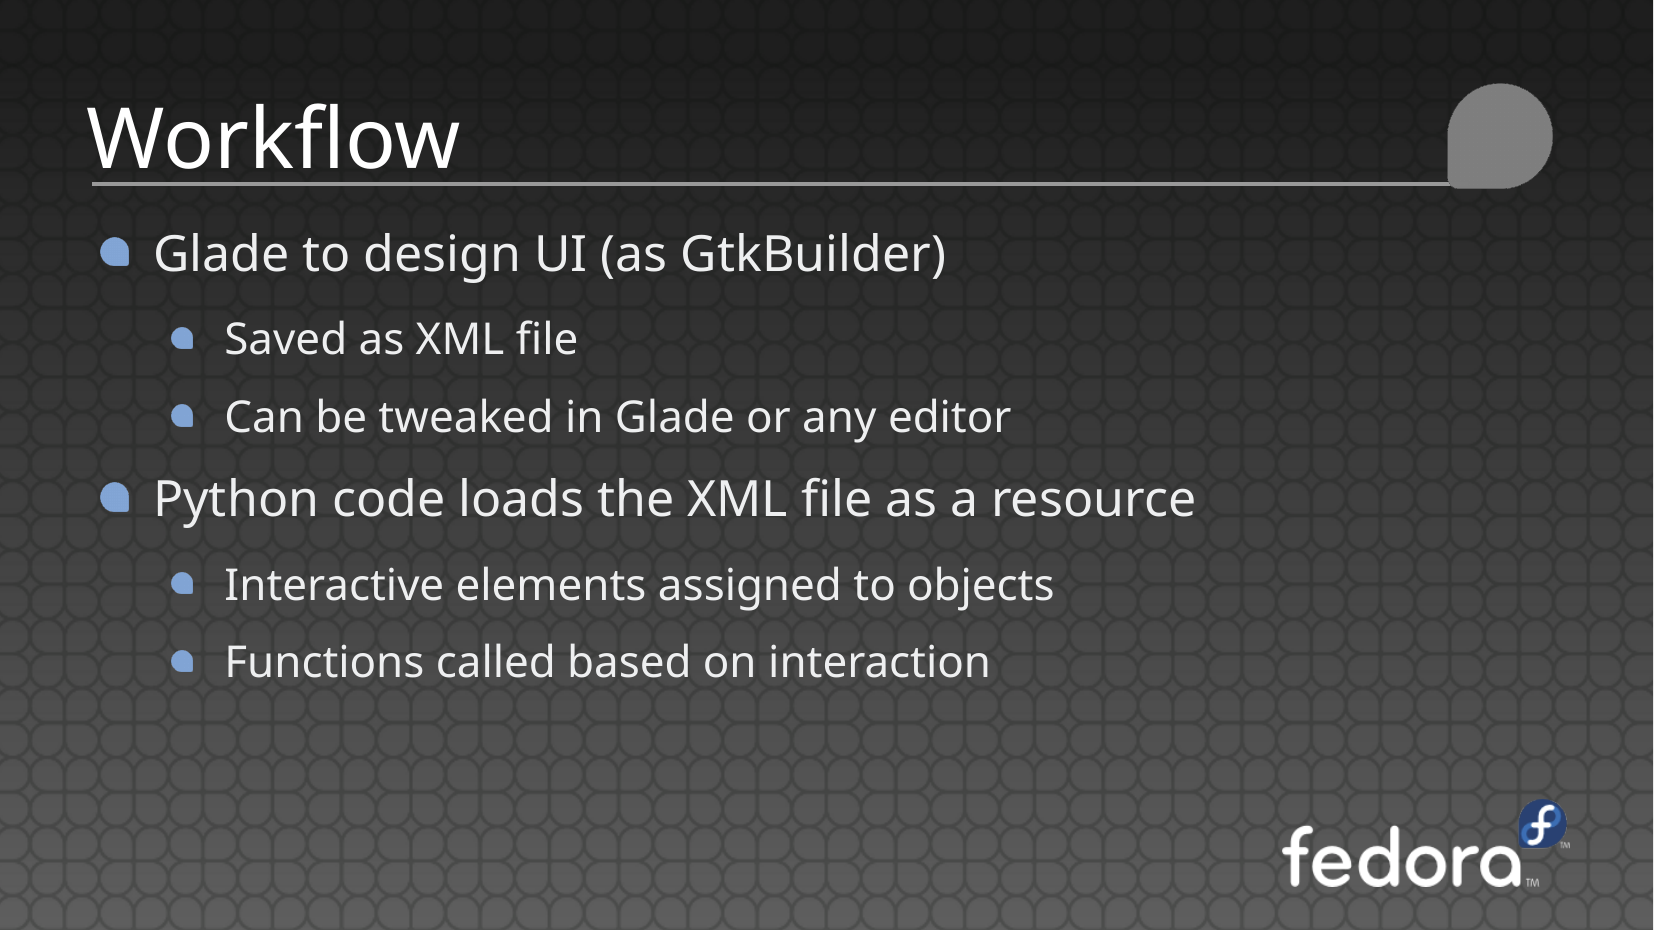

# Workflow
Glade to design UI (as GtkBuilder)
Saved as XML file
Can be tweaked in Glade or any editor
Python code loads the XML file as a resource
Interactive elements assigned to objects
Functions called based on interaction